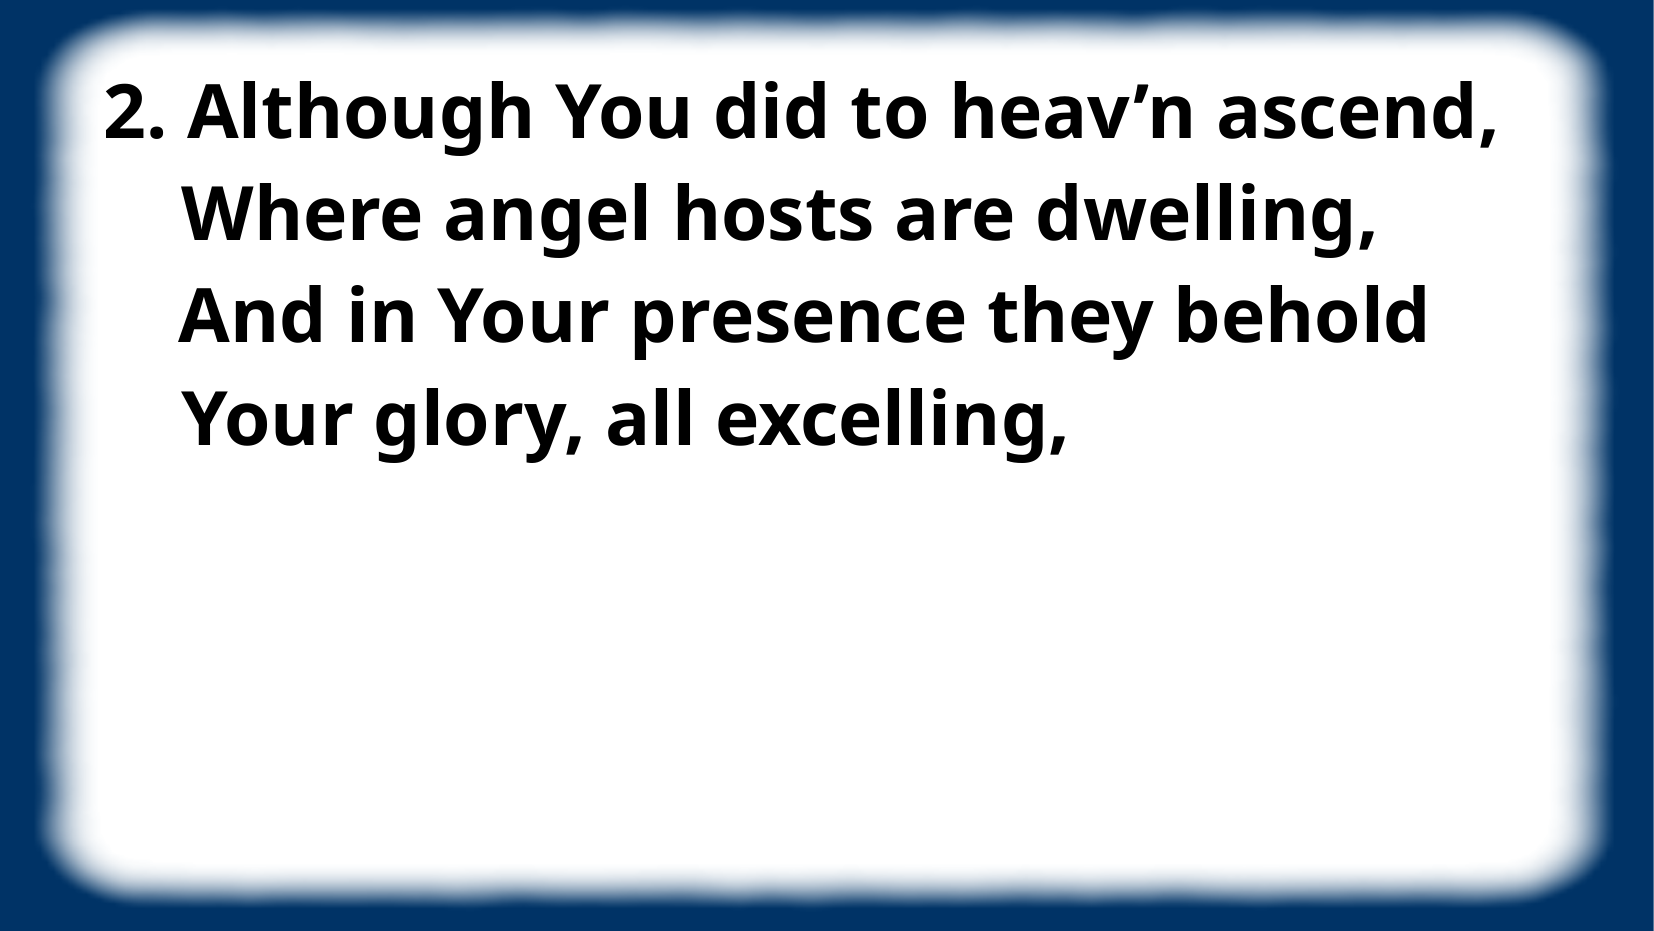

2. Although You did to heav’n ascend,
 Where angel hosts are dwelling,
And in Your presence they behold
 Your glory, all excelling,